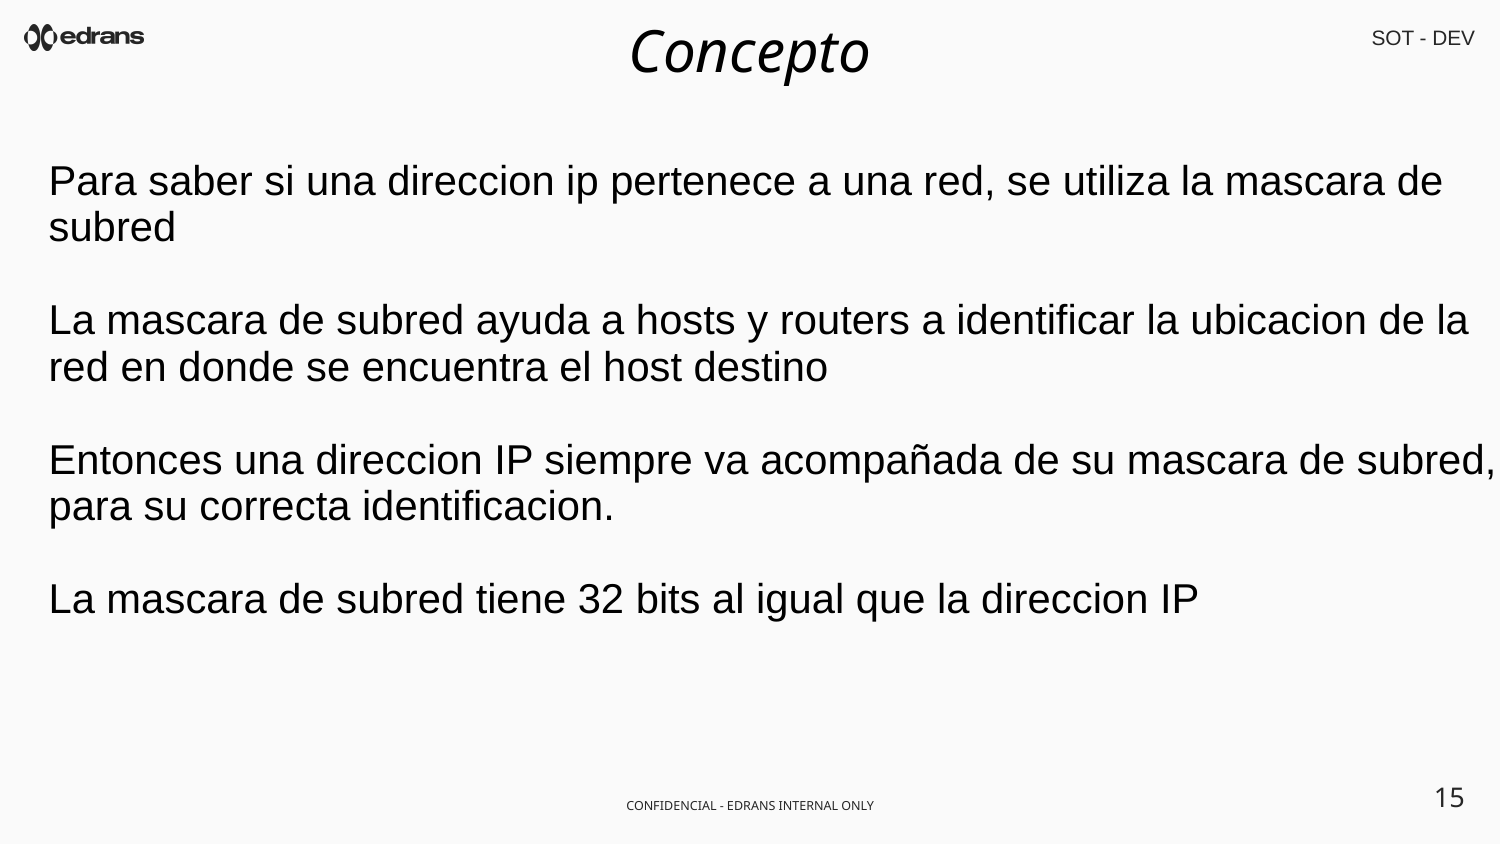

Concepto
SOT - DEV
Para saber si una direccion ip pertenece a una red, se utiliza la mascara de subred
La mascara de subred ayuda a hosts y routers a identificar la ubicacion de la red en donde se encuentra el host destino
Entonces una direccion IP siempre va acompañada de su mascara de subred, para su correcta identificacion.
La mascara de subred tiene 32 bits al igual que la direccion IP
CONFIDENCIAL - EDRANS INTERNAL ONLY